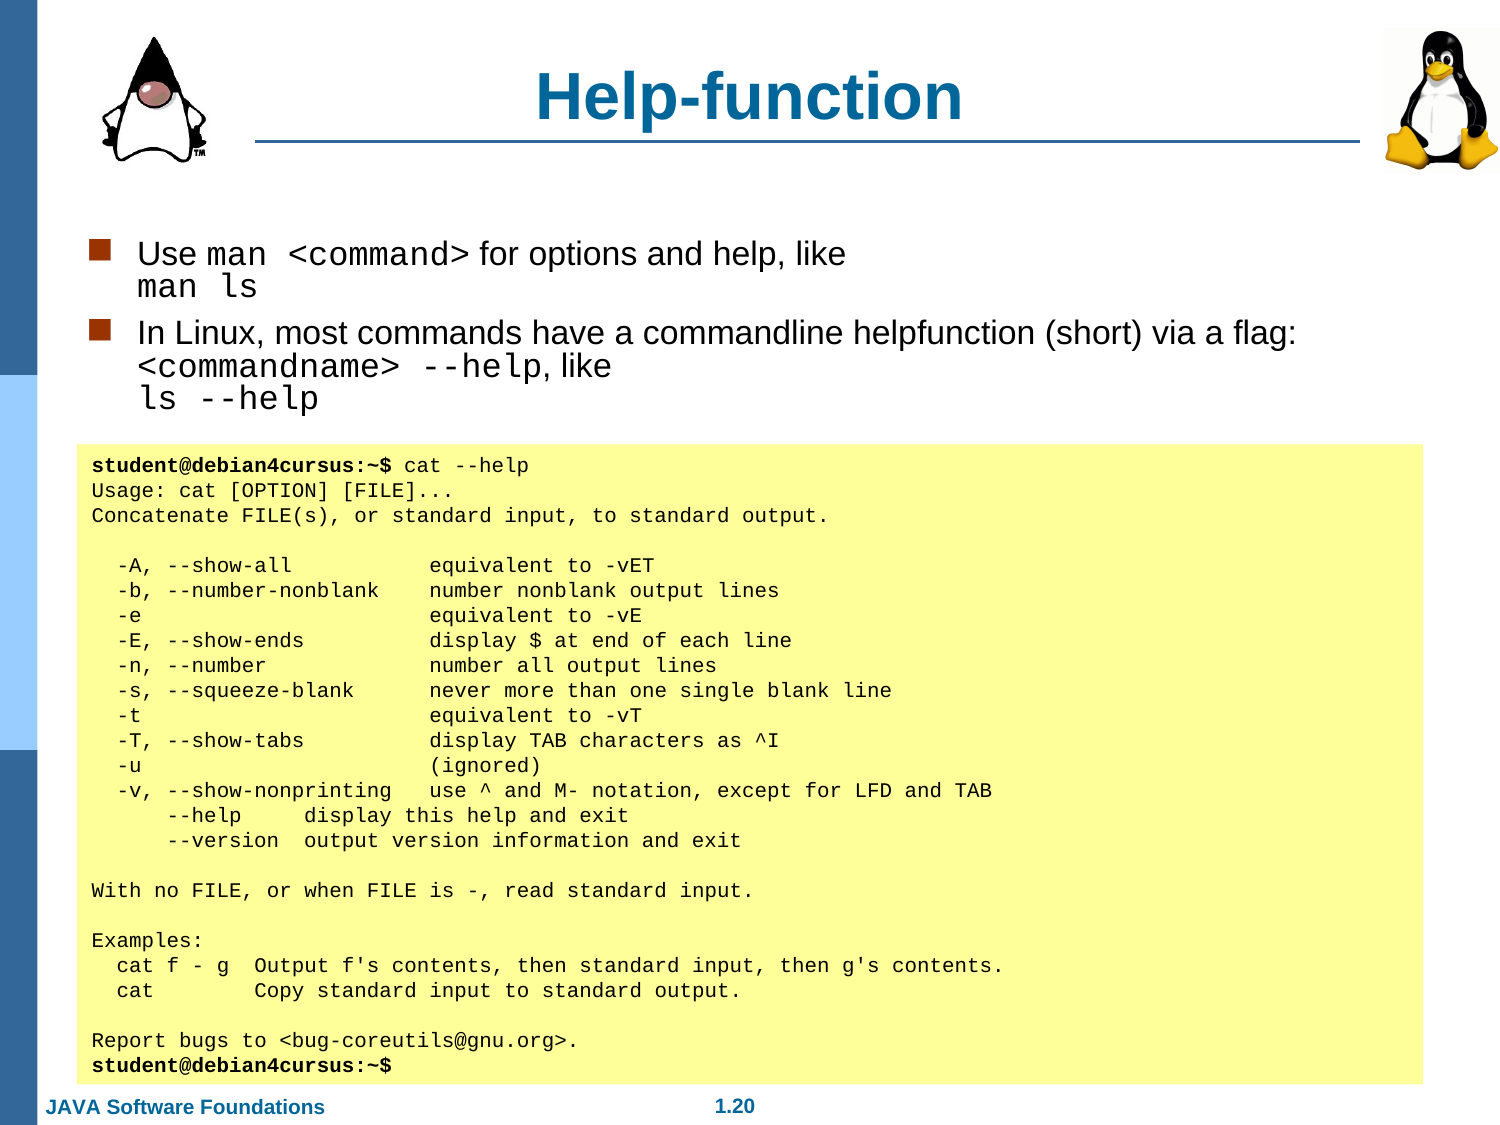

# Help-function
Use man <command> for options and help, like
man ls
In Linux, most commands have a commandline helpfunction (short) via a flag: <commandname> --help, like
ls --help
student@debian4cursus:~$ cat --help
Usage: cat [OPTION] [FILE]...
Concatenate FILE(s), or standard input, to standard output.
 -A, --show-all equivalent to -vET
 -b, --number-nonblank number nonblank output lines
 -e equivalent to -vE
 -E, --show-ends display $ at end of each line
 -n, --number number all output lines
 -s, --squeeze-blank never more than one single blank line
 -t equivalent to -vT
 -T, --show-tabs display TAB characters as ^I
 -u (ignored)
 -v, --show-nonprinting use ^ and M- notation, except for LFD and TAB
 --help display this help and exit
 --version output version information and exit
With no FILE, or when FILE is -, read standard input.
Examples:
 cat f - g Output f's contents, then standard input, then g's contents.
 cat Copy standard input to standard output.
Report bugs to <bug-coreutils@gnu.org>.
student@debian4cursus:~$